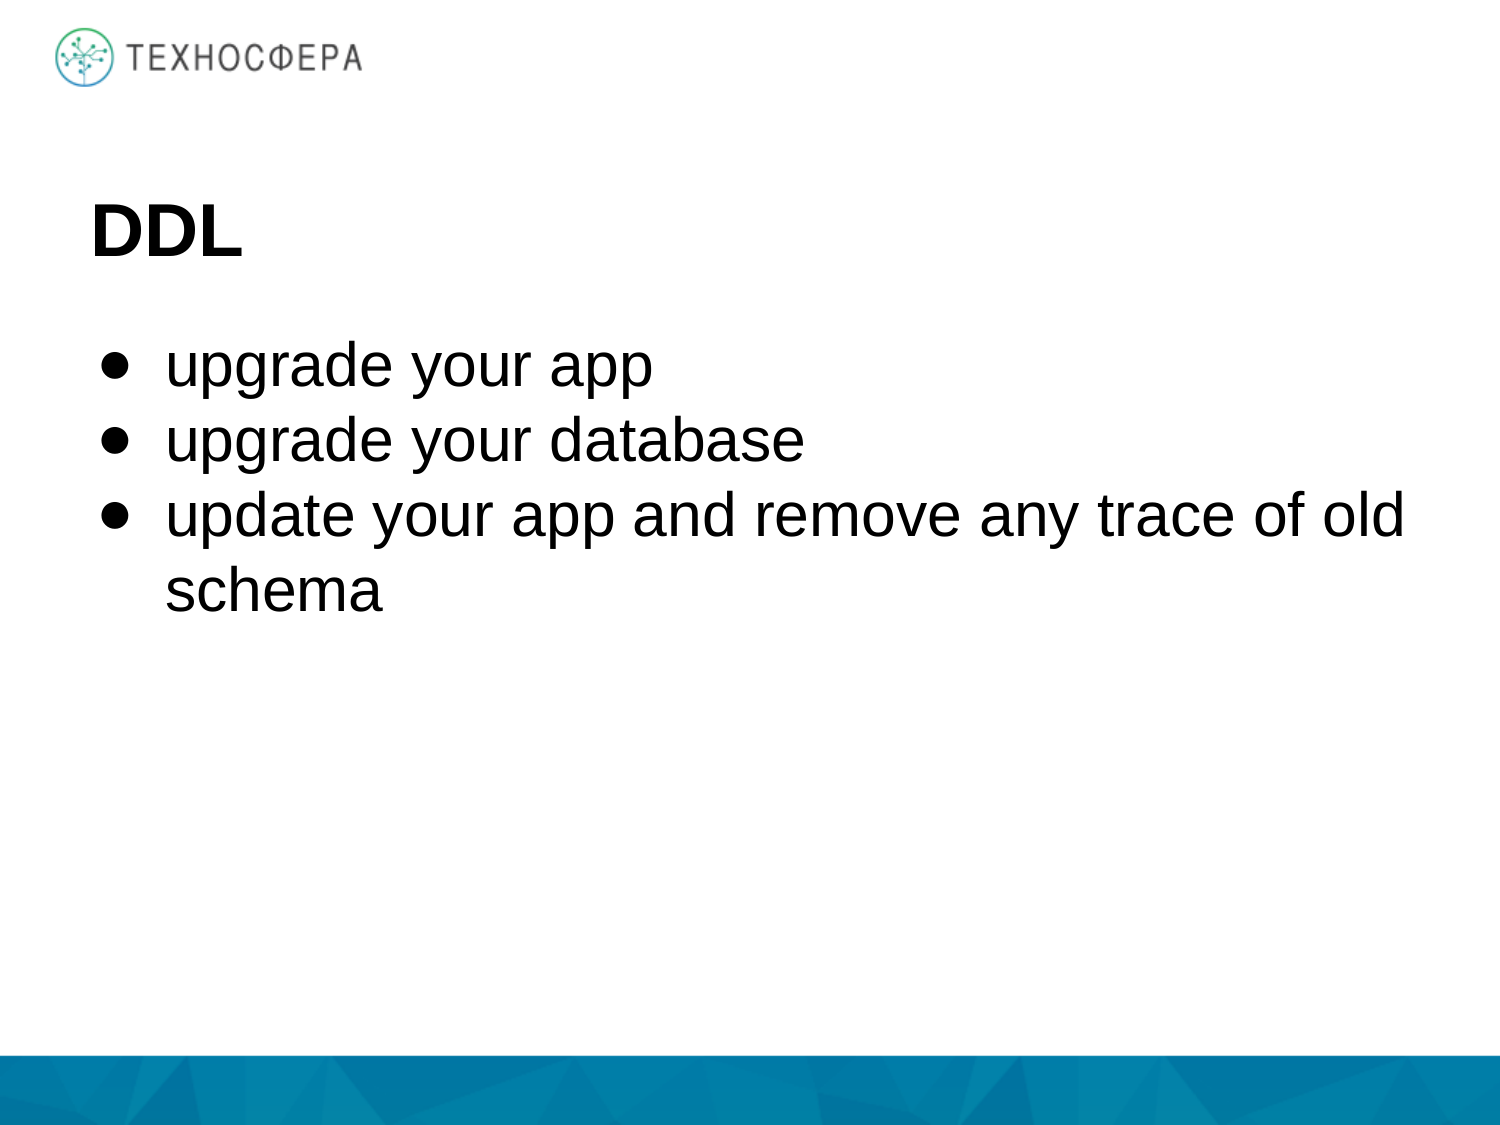

# DDL
upgrade your app
upgrade your database
update your app and remove any trace of old schema